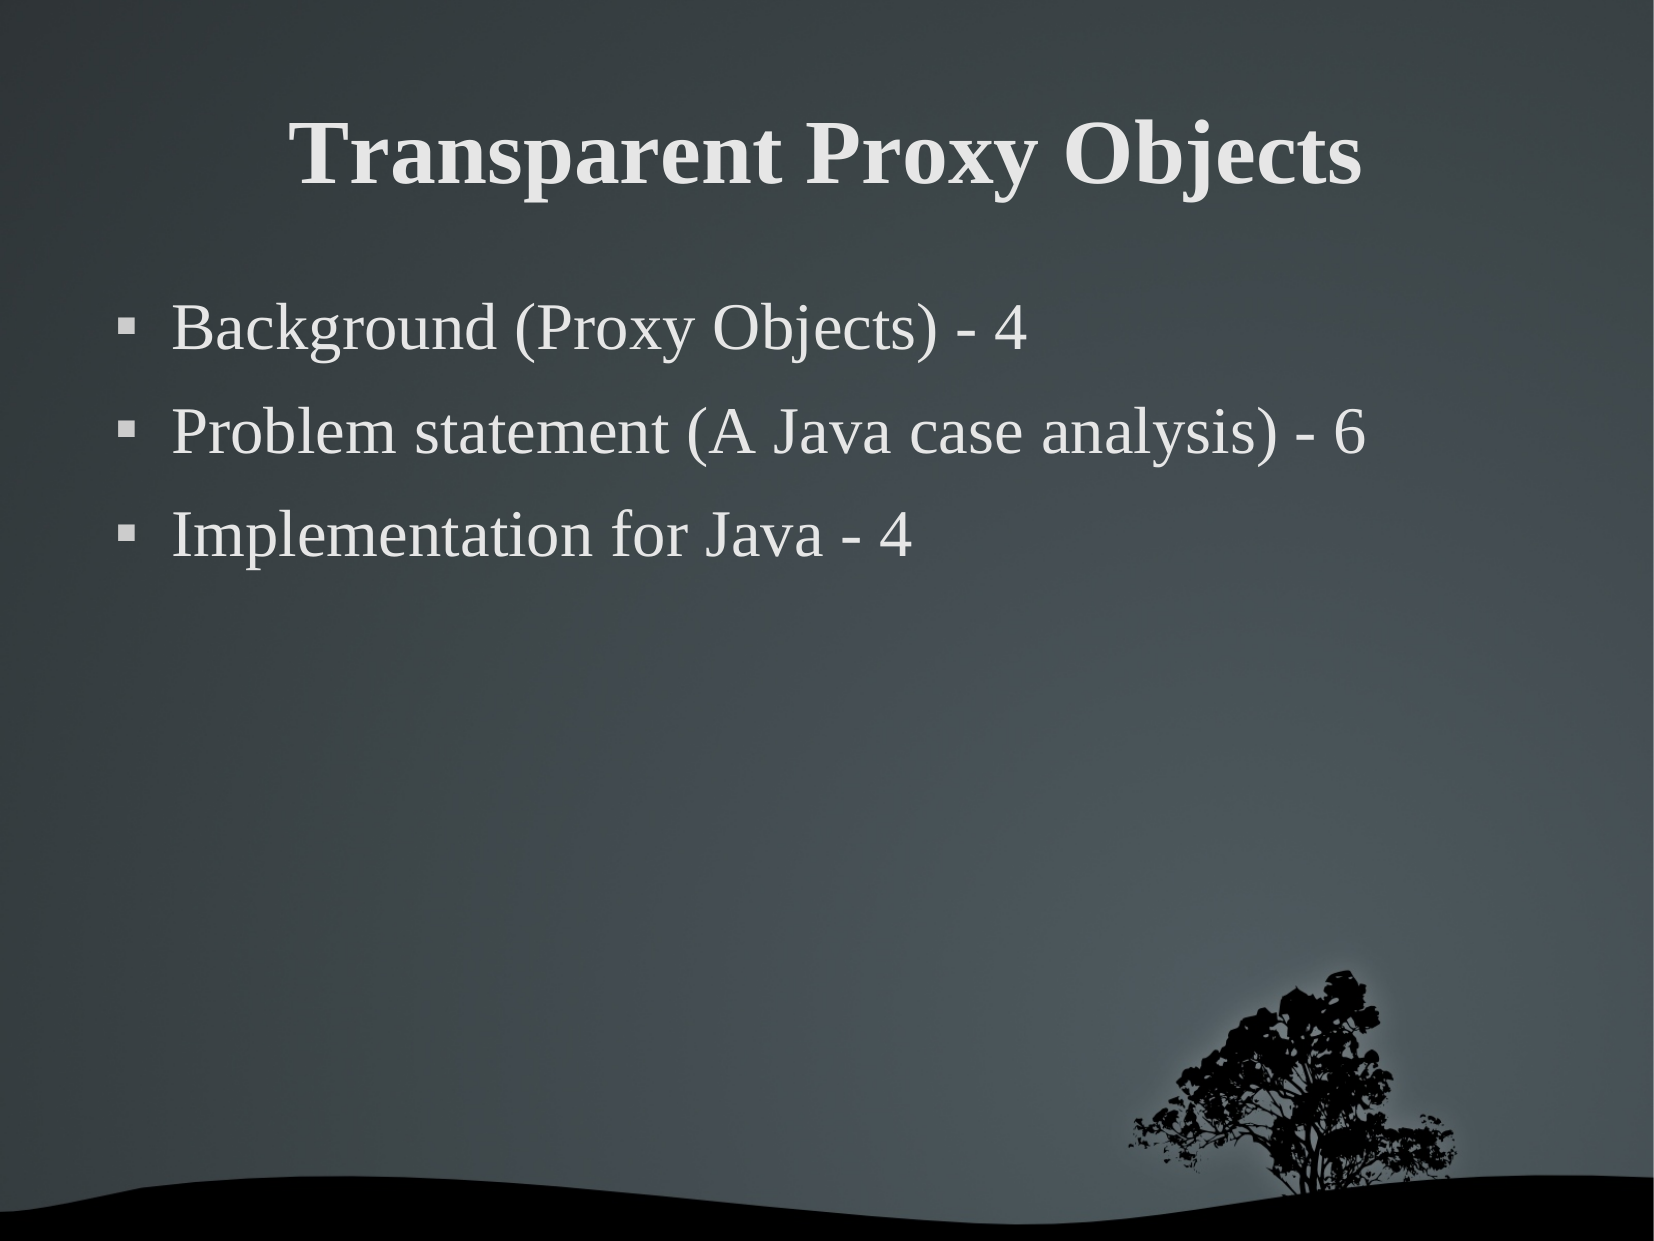

# Transparent Proxy Objects
Background (Proxy Objects) - 4
Problem statement (A Java case analysis) - 6
Implementation for Java - 4